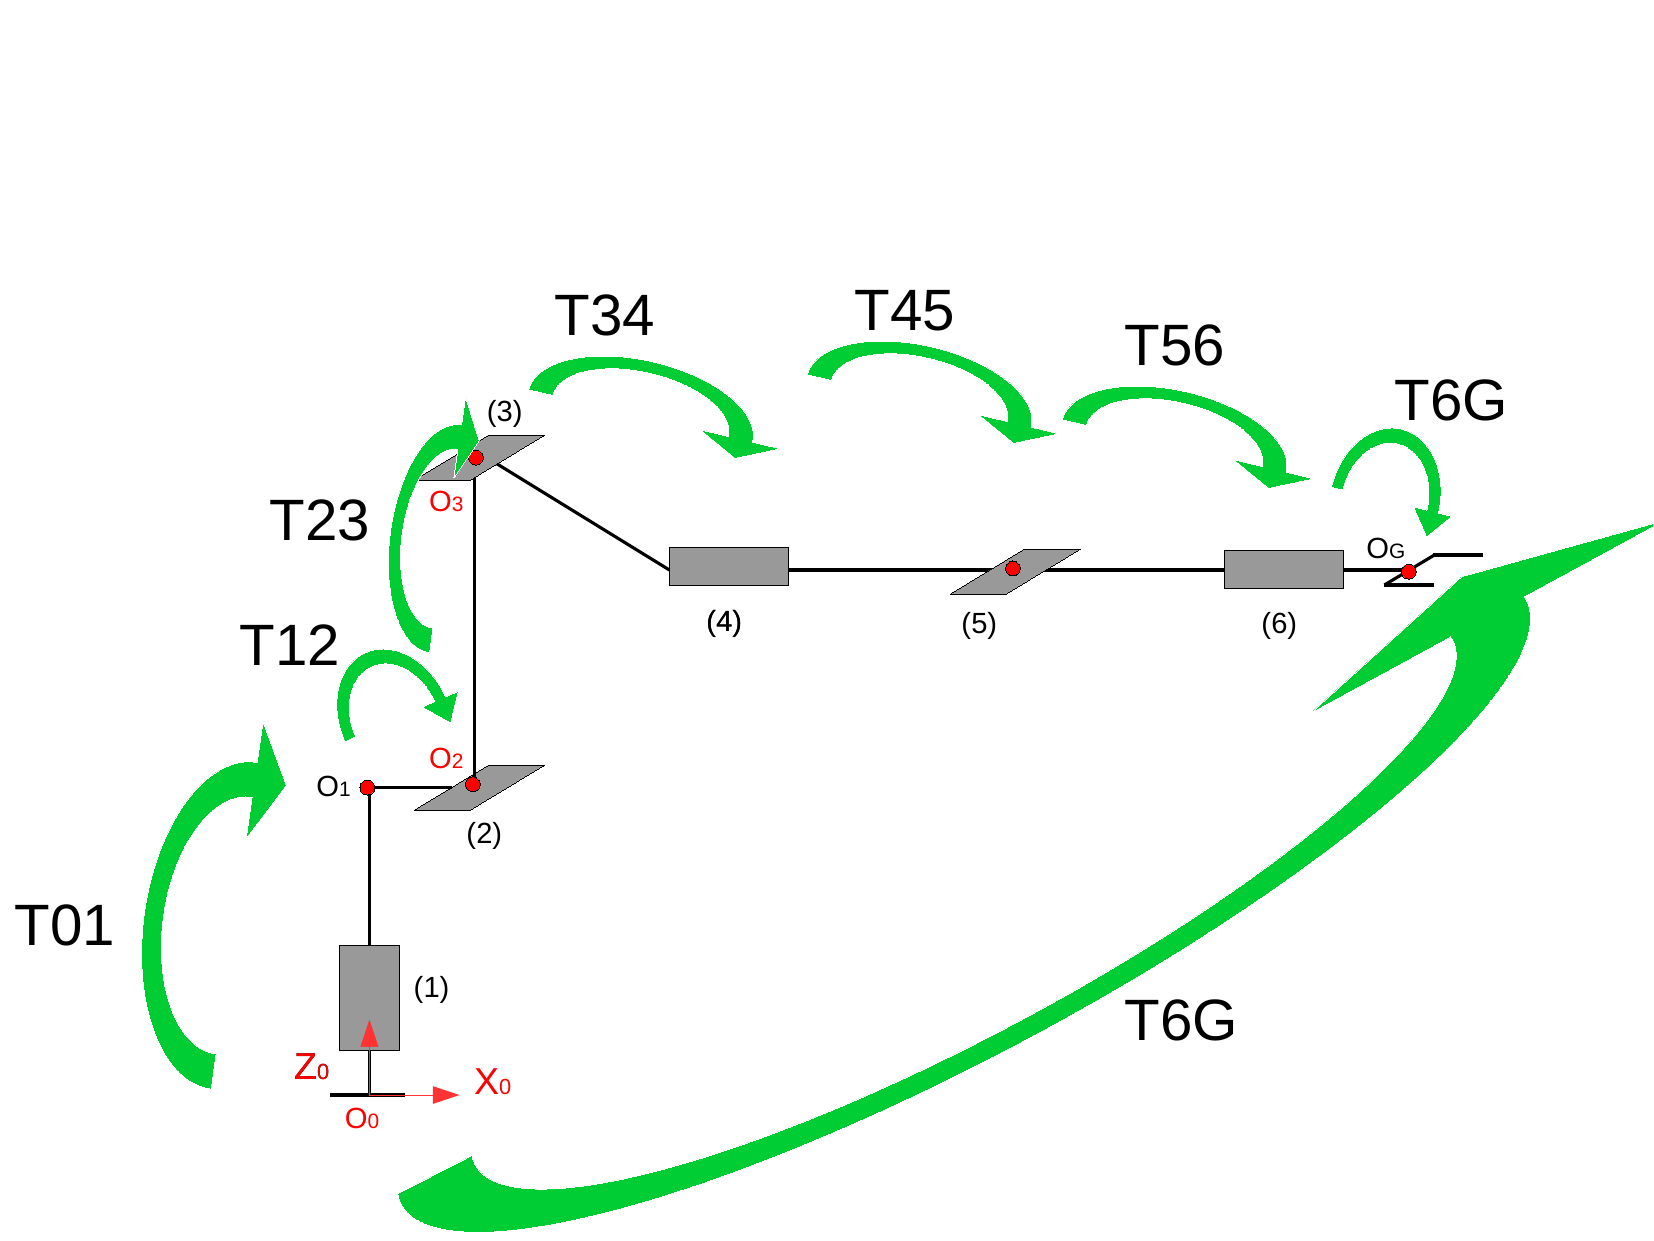

T45
T34
T56
T6G
(3)
O3
T23
OG
(4)
(4)
(5)
(6)
T12
O2
O1
(2)
T01
(1)
T6G
Z0
Z0
X0
O0